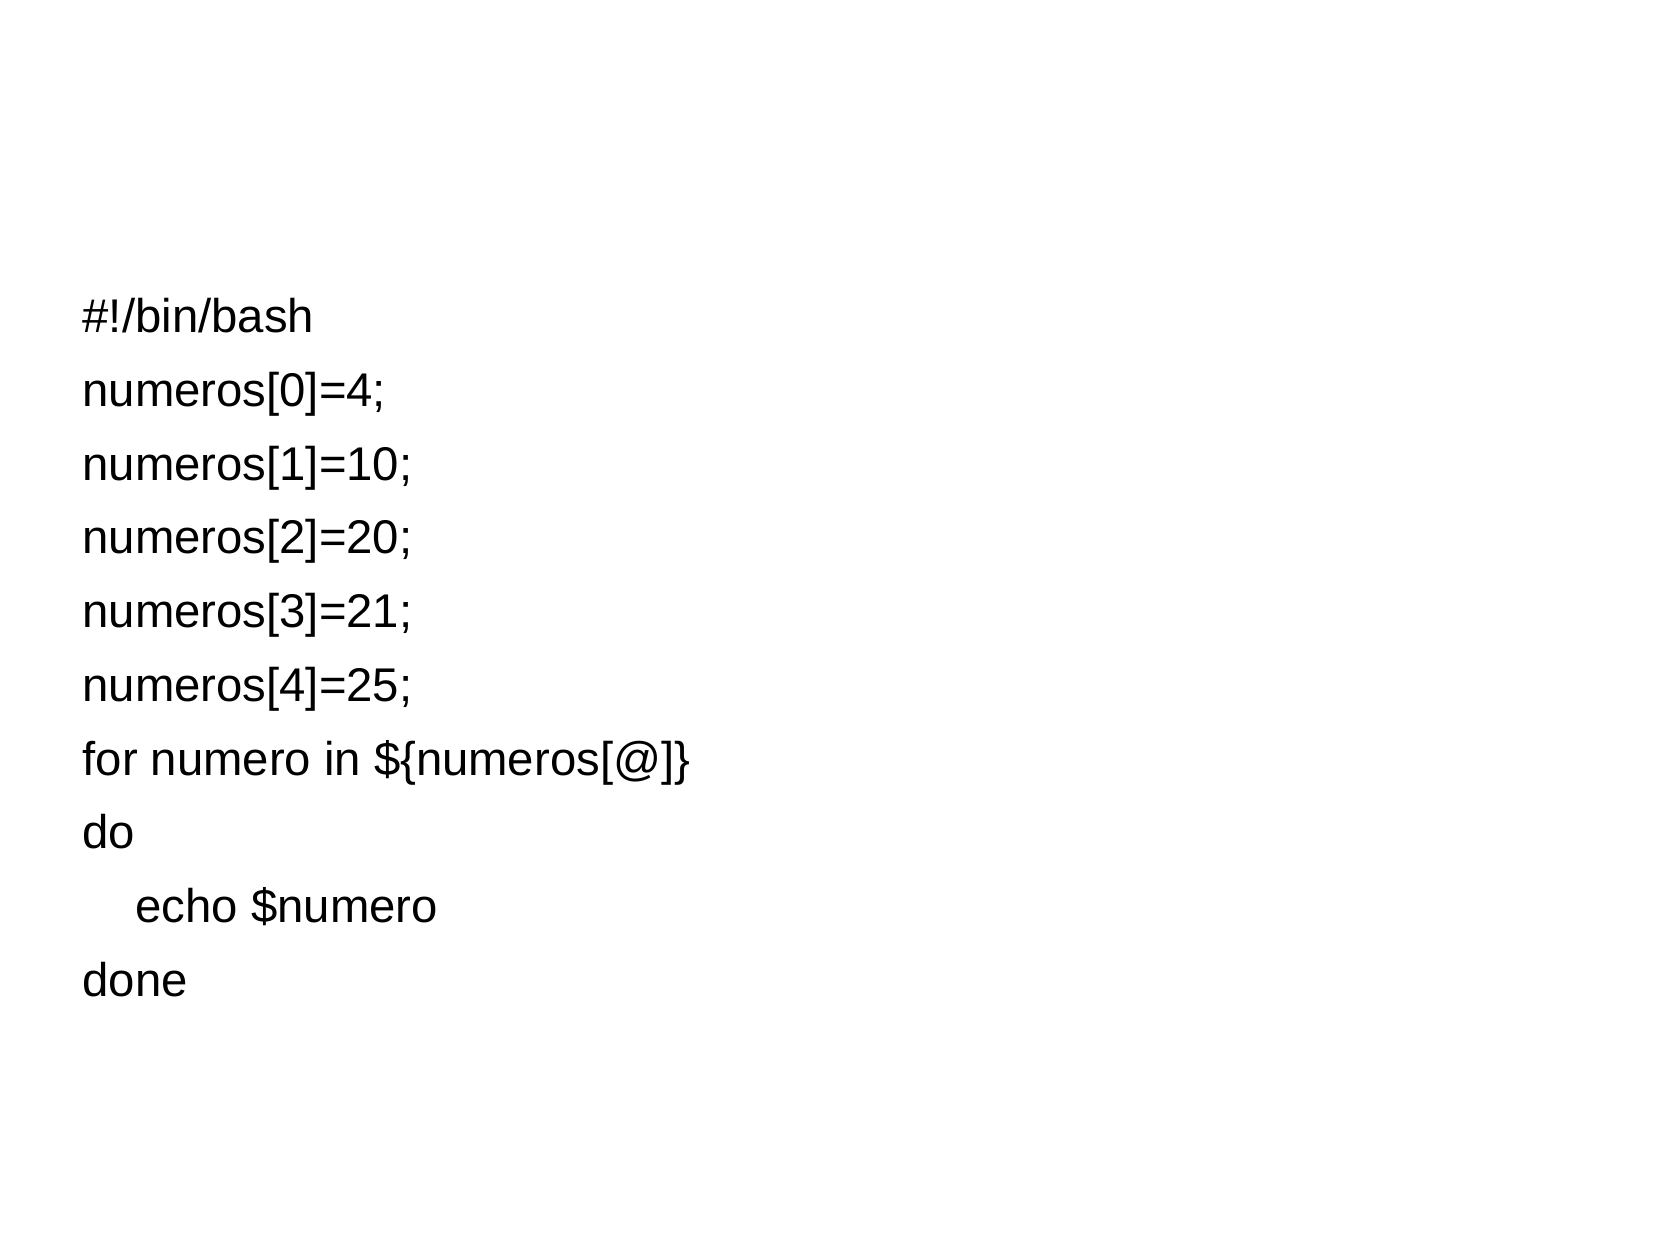

# #!/bin/bash
numeros[0]=4;
numeros[1]=10;
numeros[2]=20;
numeros[3]=21;
numeros[4]=25;
for numero in ${numeros[@]}
do
 echo $numero
done